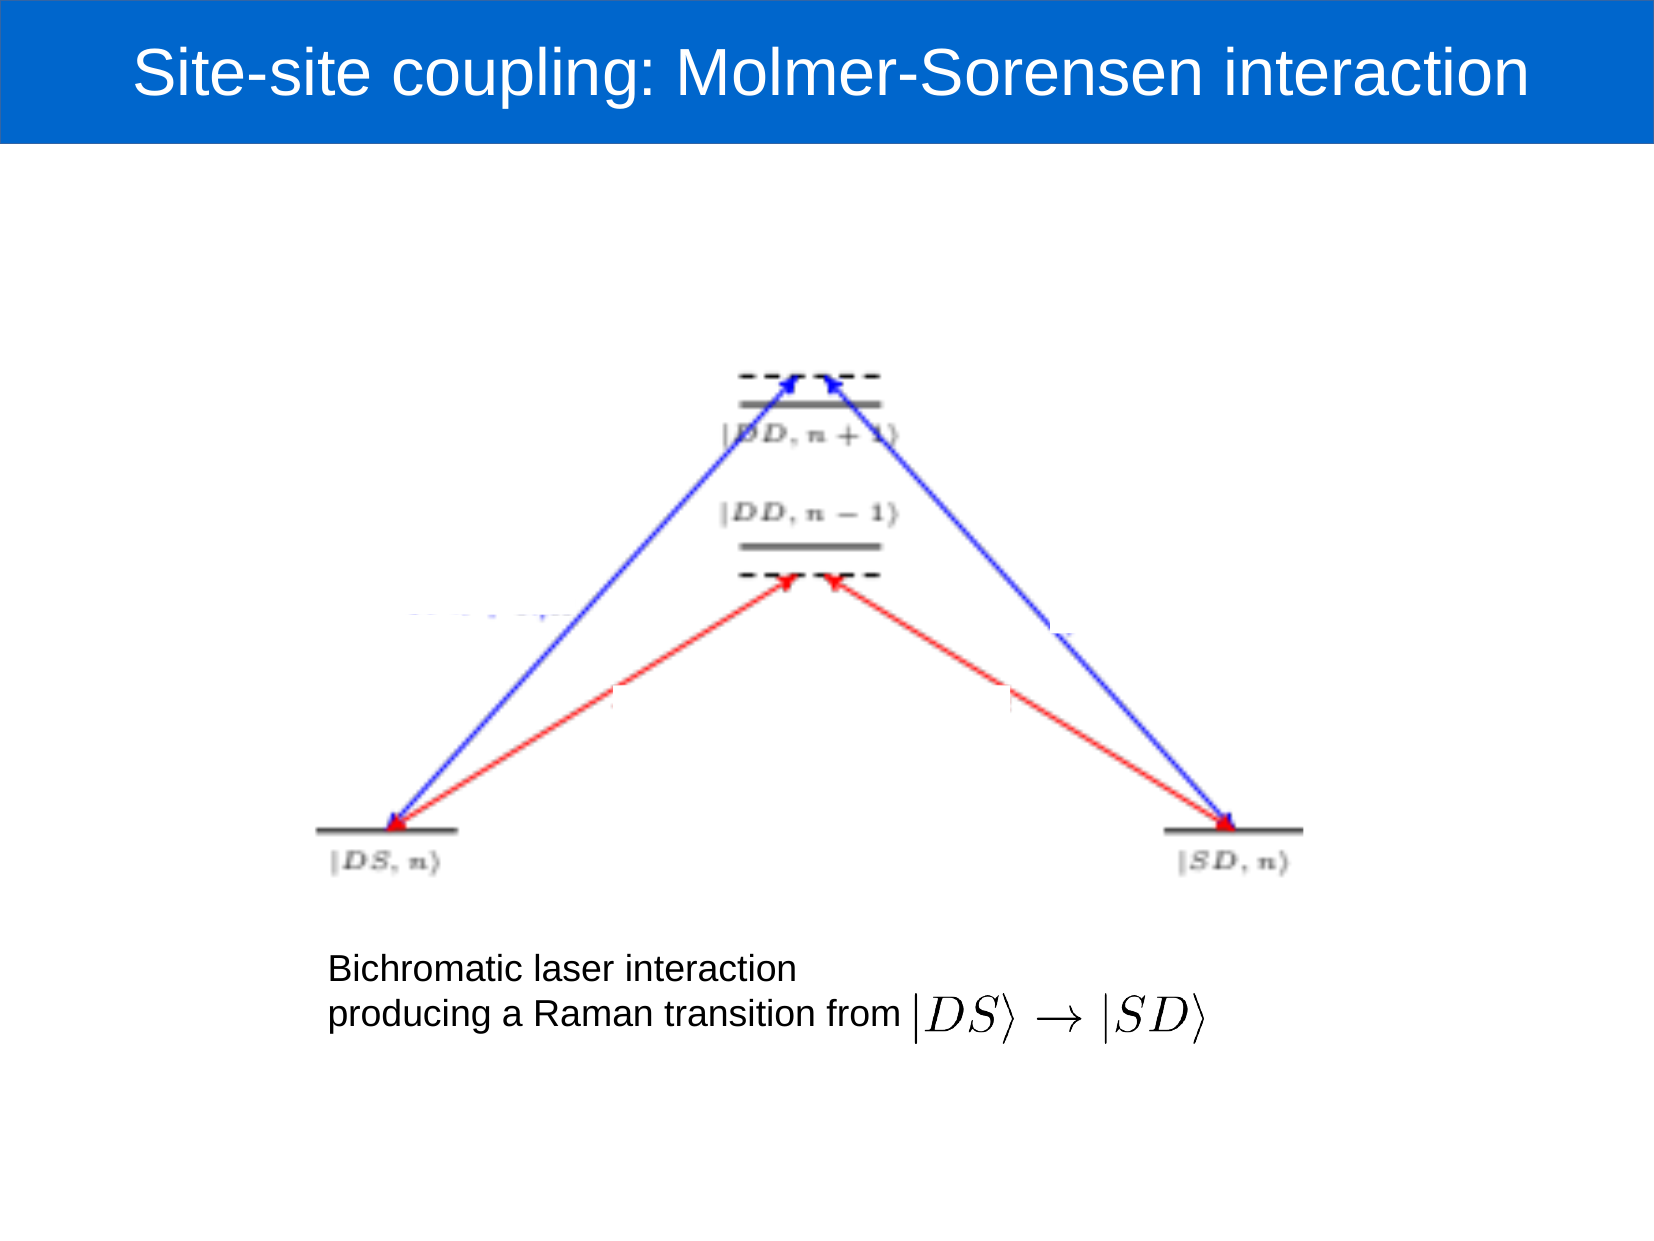

# Site-site coupling: Molmer-Sorensen interaction
Bichromatic laser interaction producing a Raman transition from